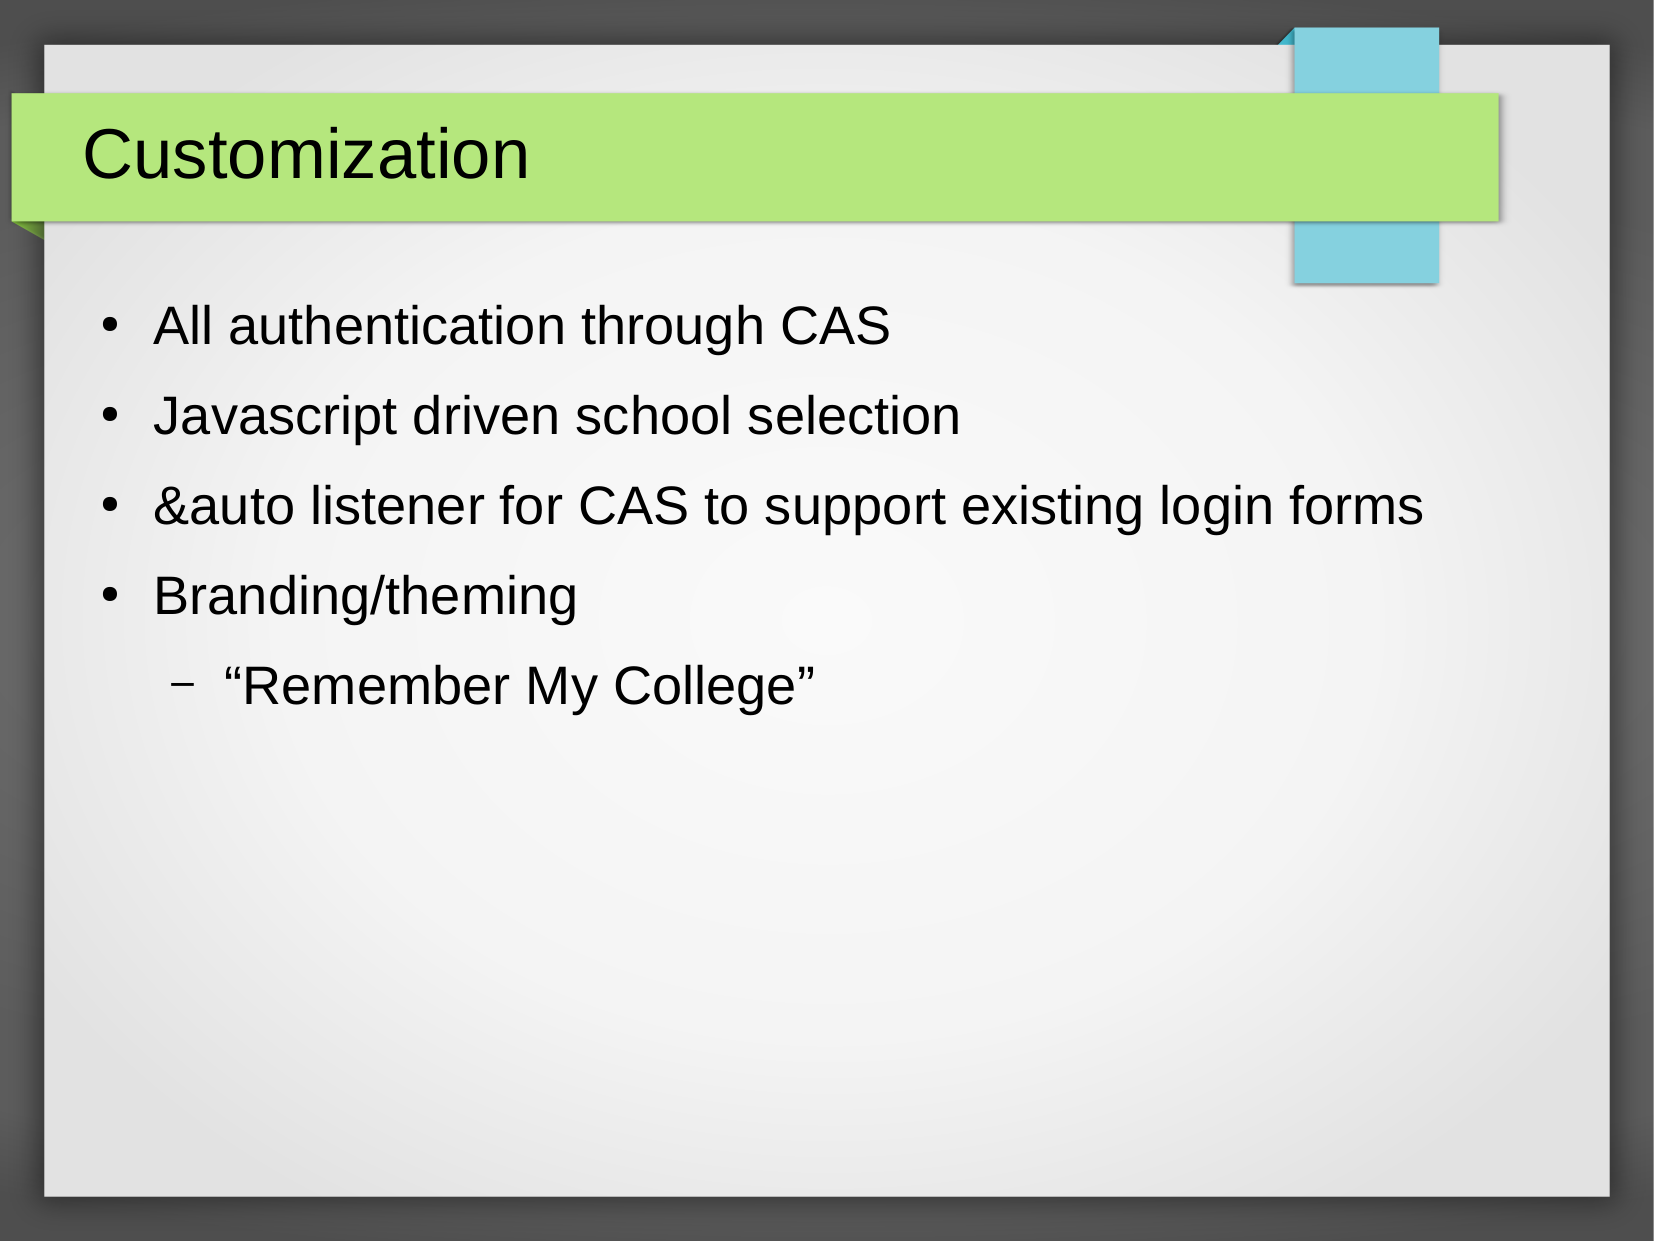

# Customization
All authentication through CAS
Javascript driven school selection
&auto listener for CAS to support existing login forms
Branding/theming
“Remember My College”